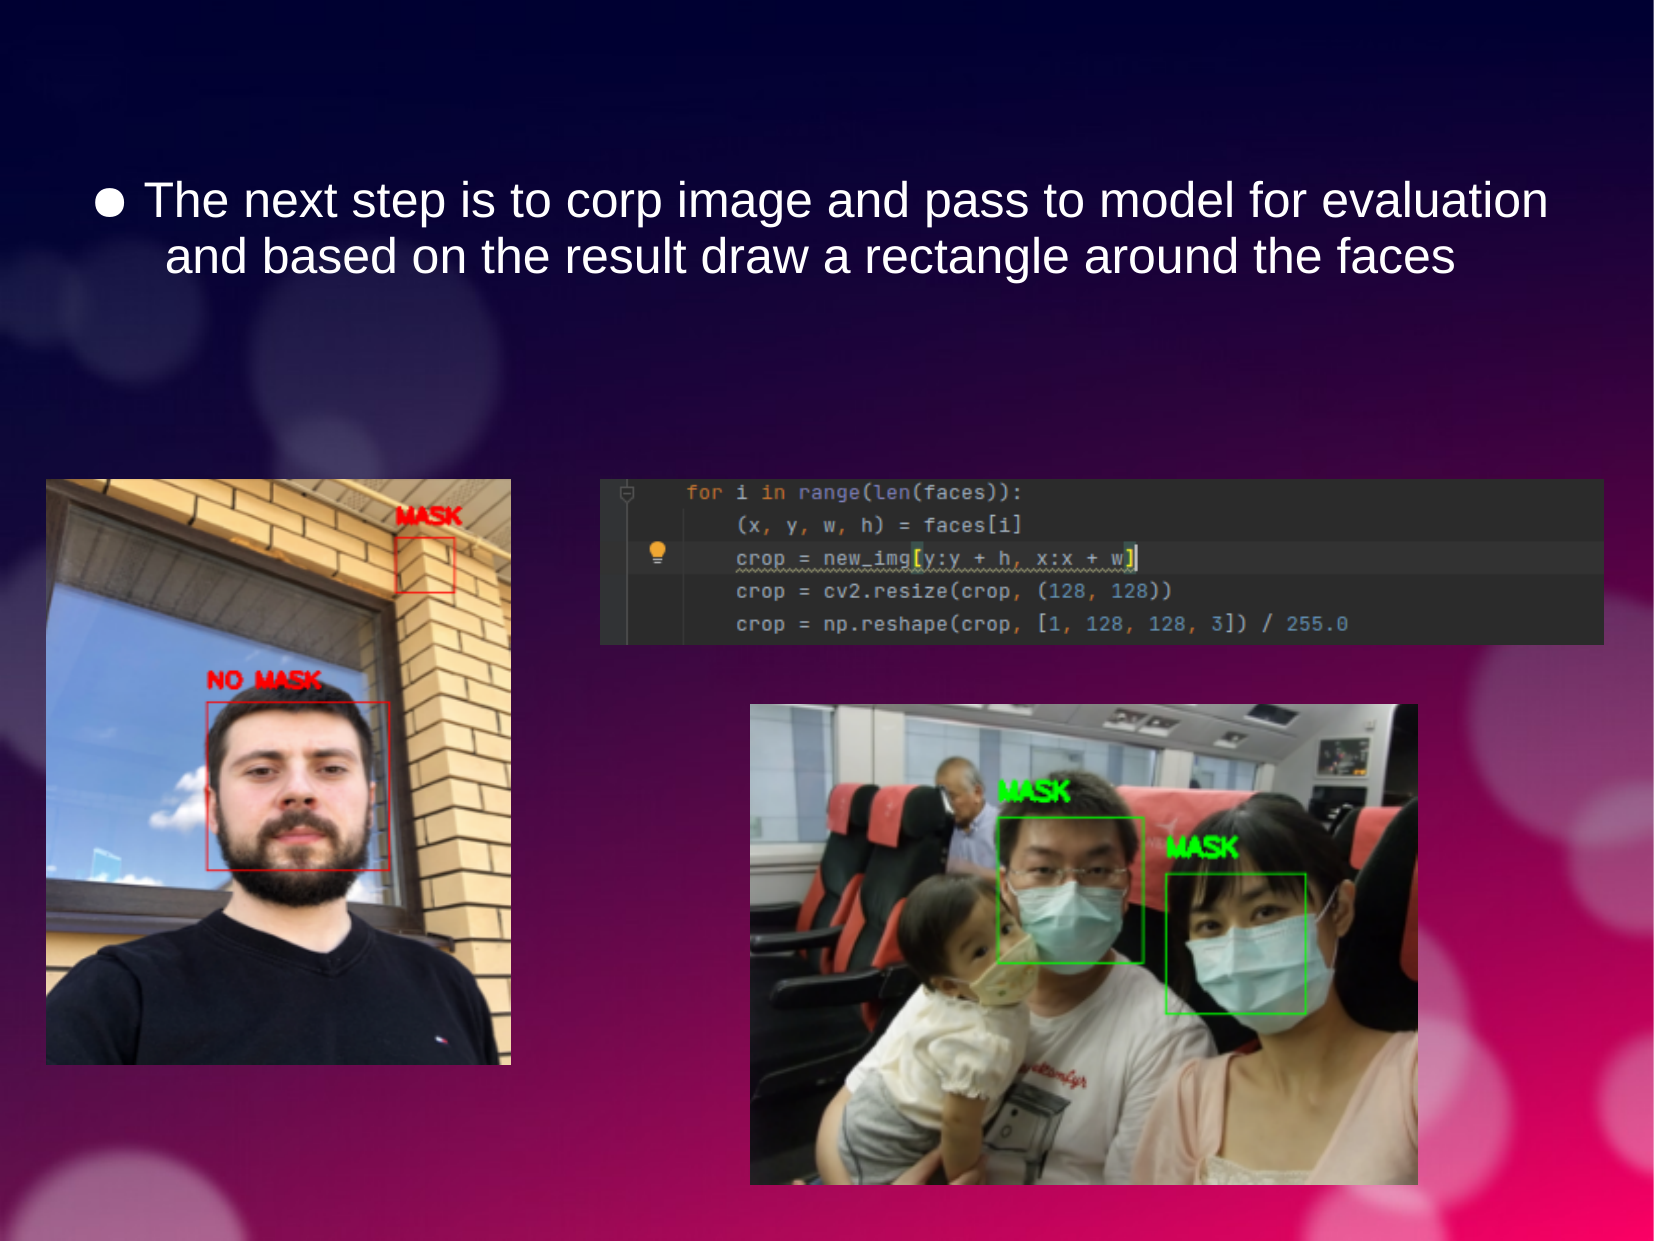

● The next step is to corp image and pass to model for evaluation
	and based on the result draw a rectangle around the faces